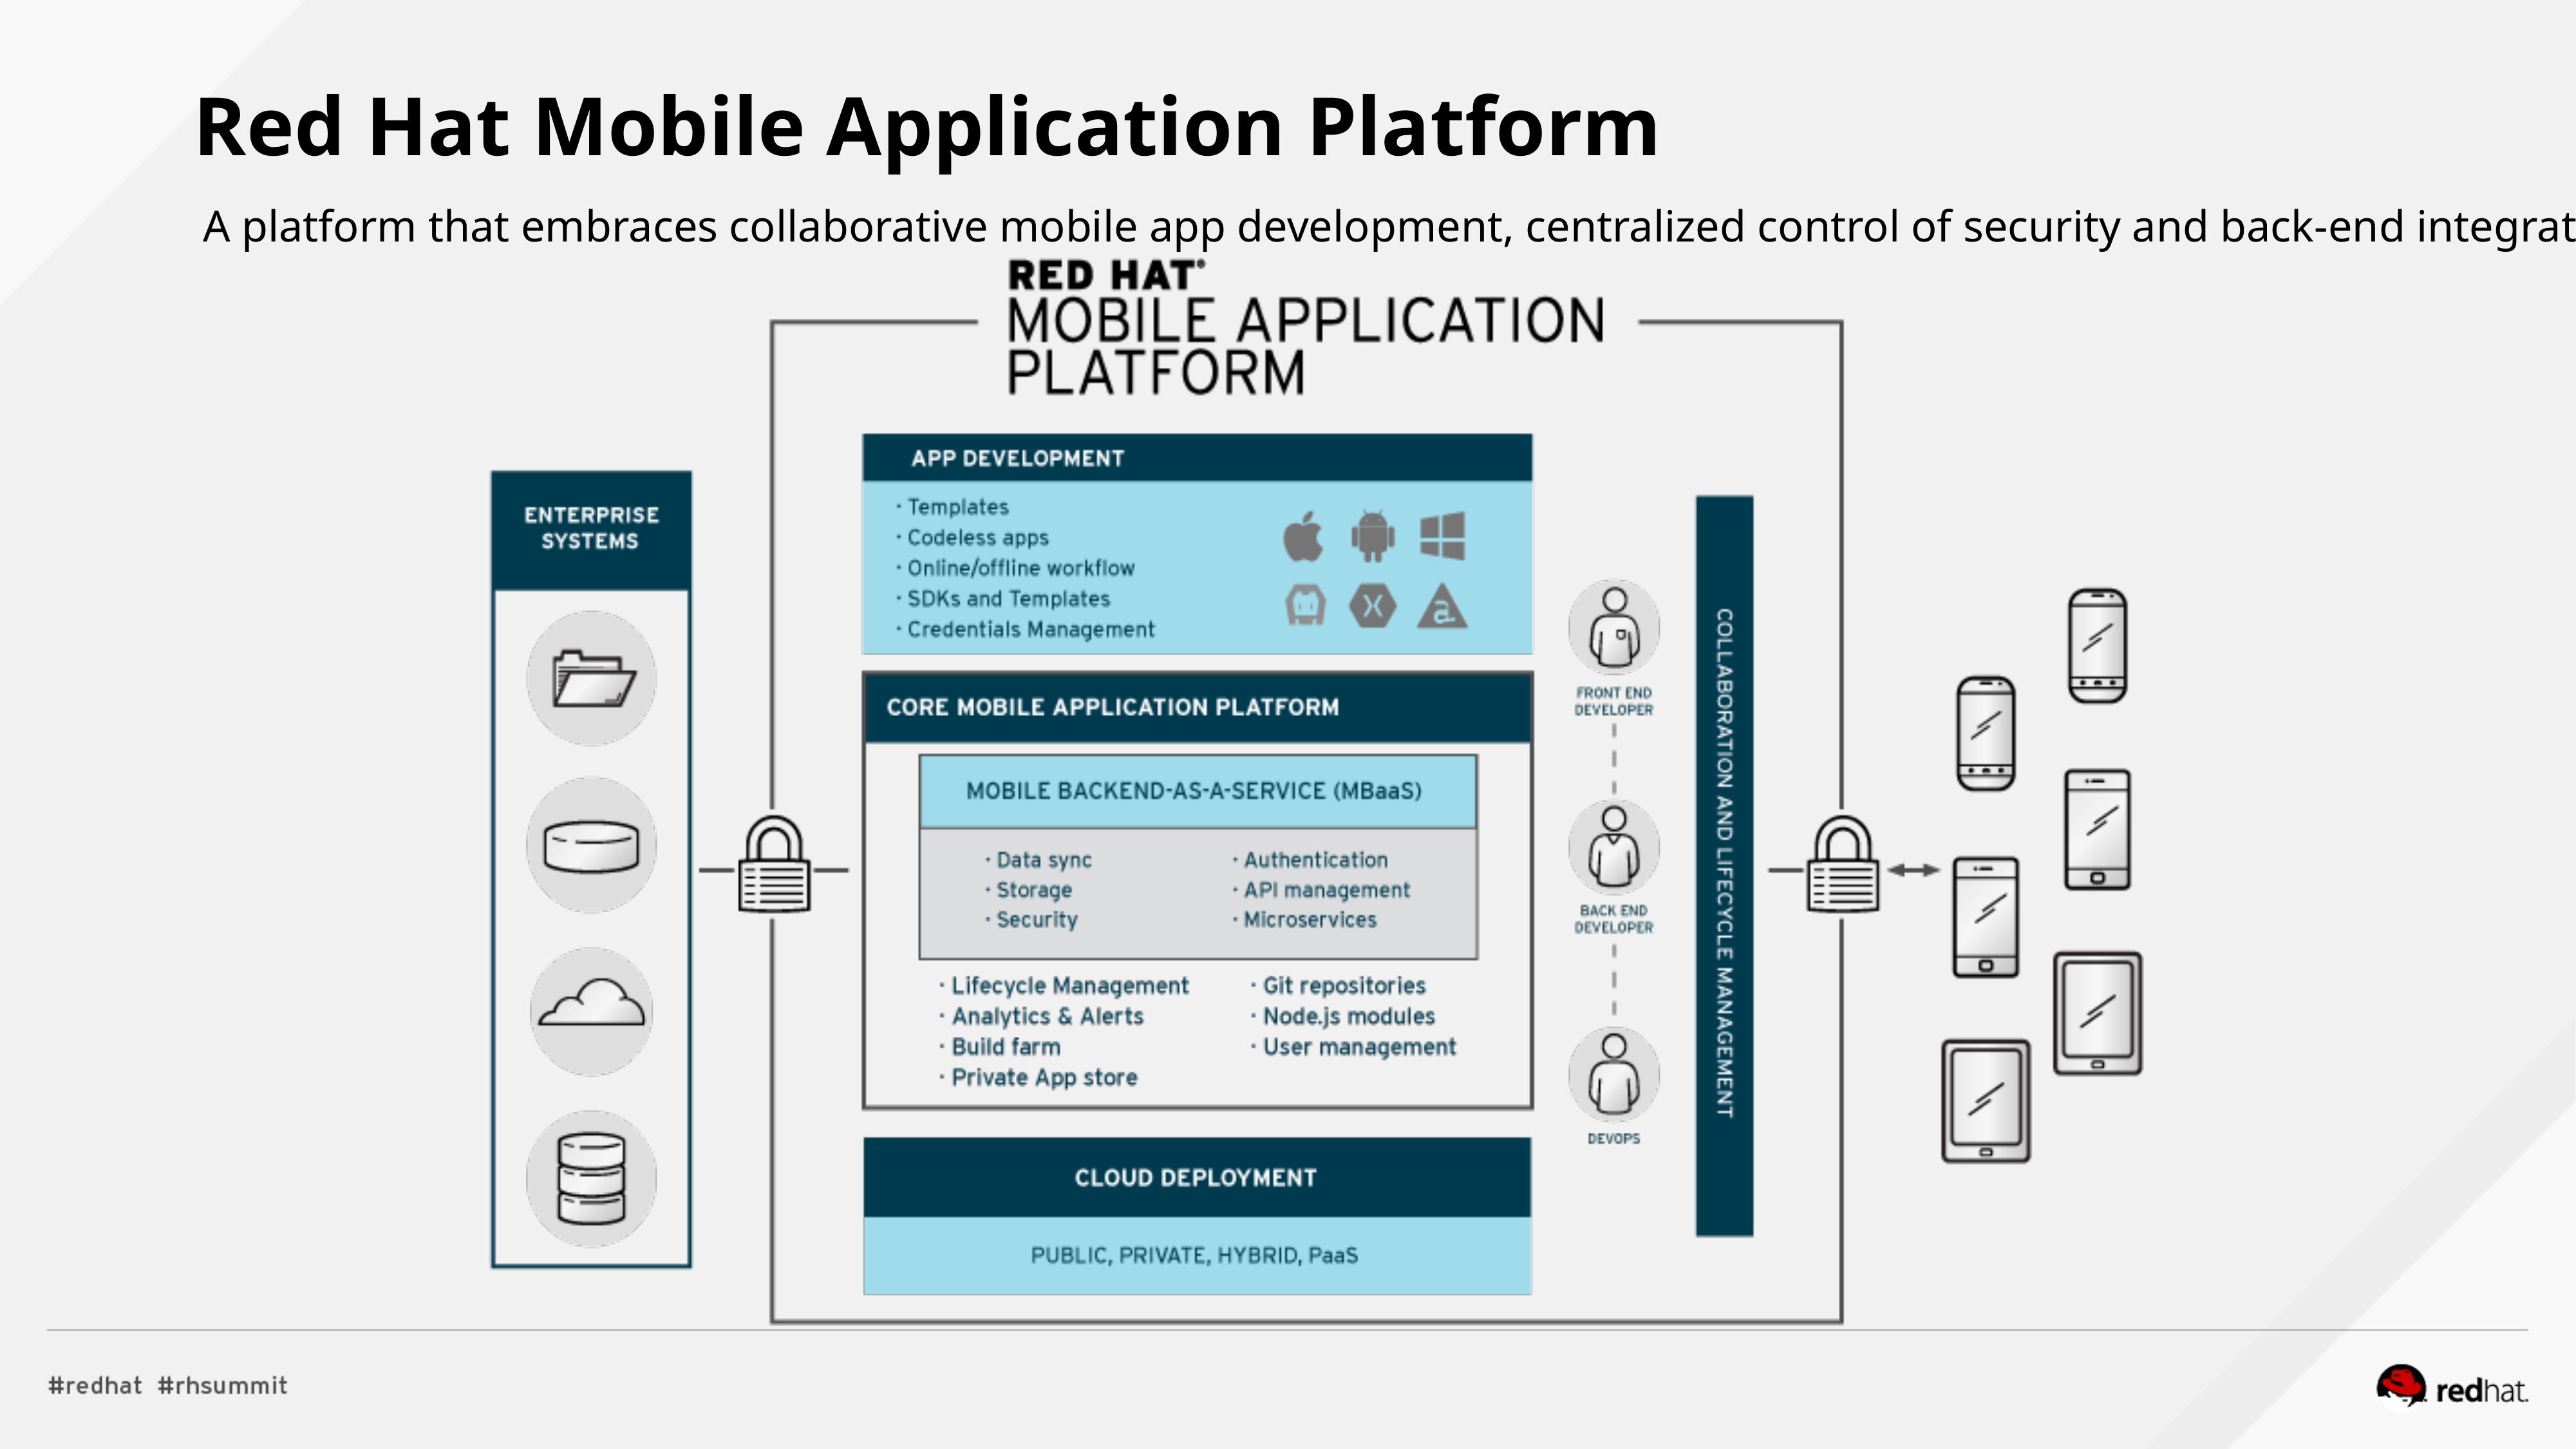

# Red Hat Mobile Application Platform
A platform that embraces collaborative mobile app development, centralized control of security and back-end integration